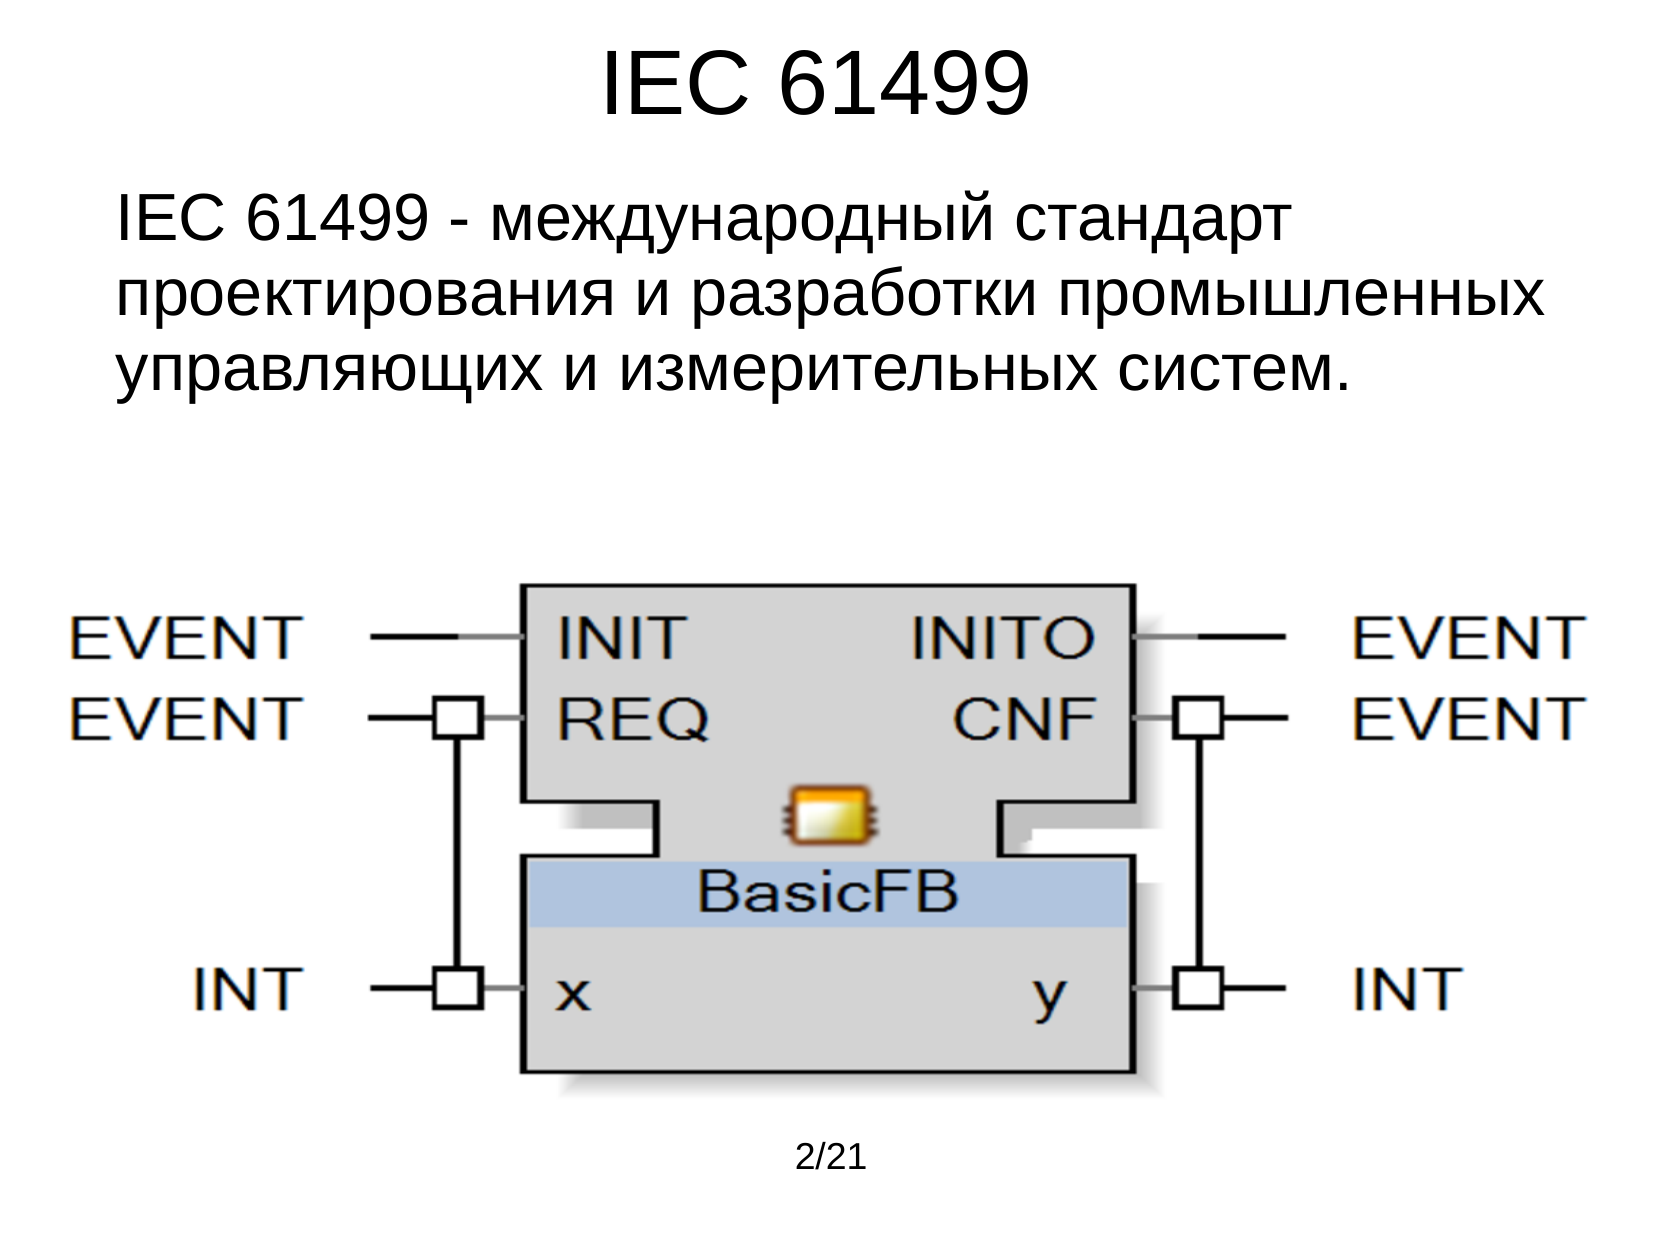

# IEC 61499
IEC 61499 - международный стандарт проектирования и разработки промышленных управляющих и измерительных систем.
2/21